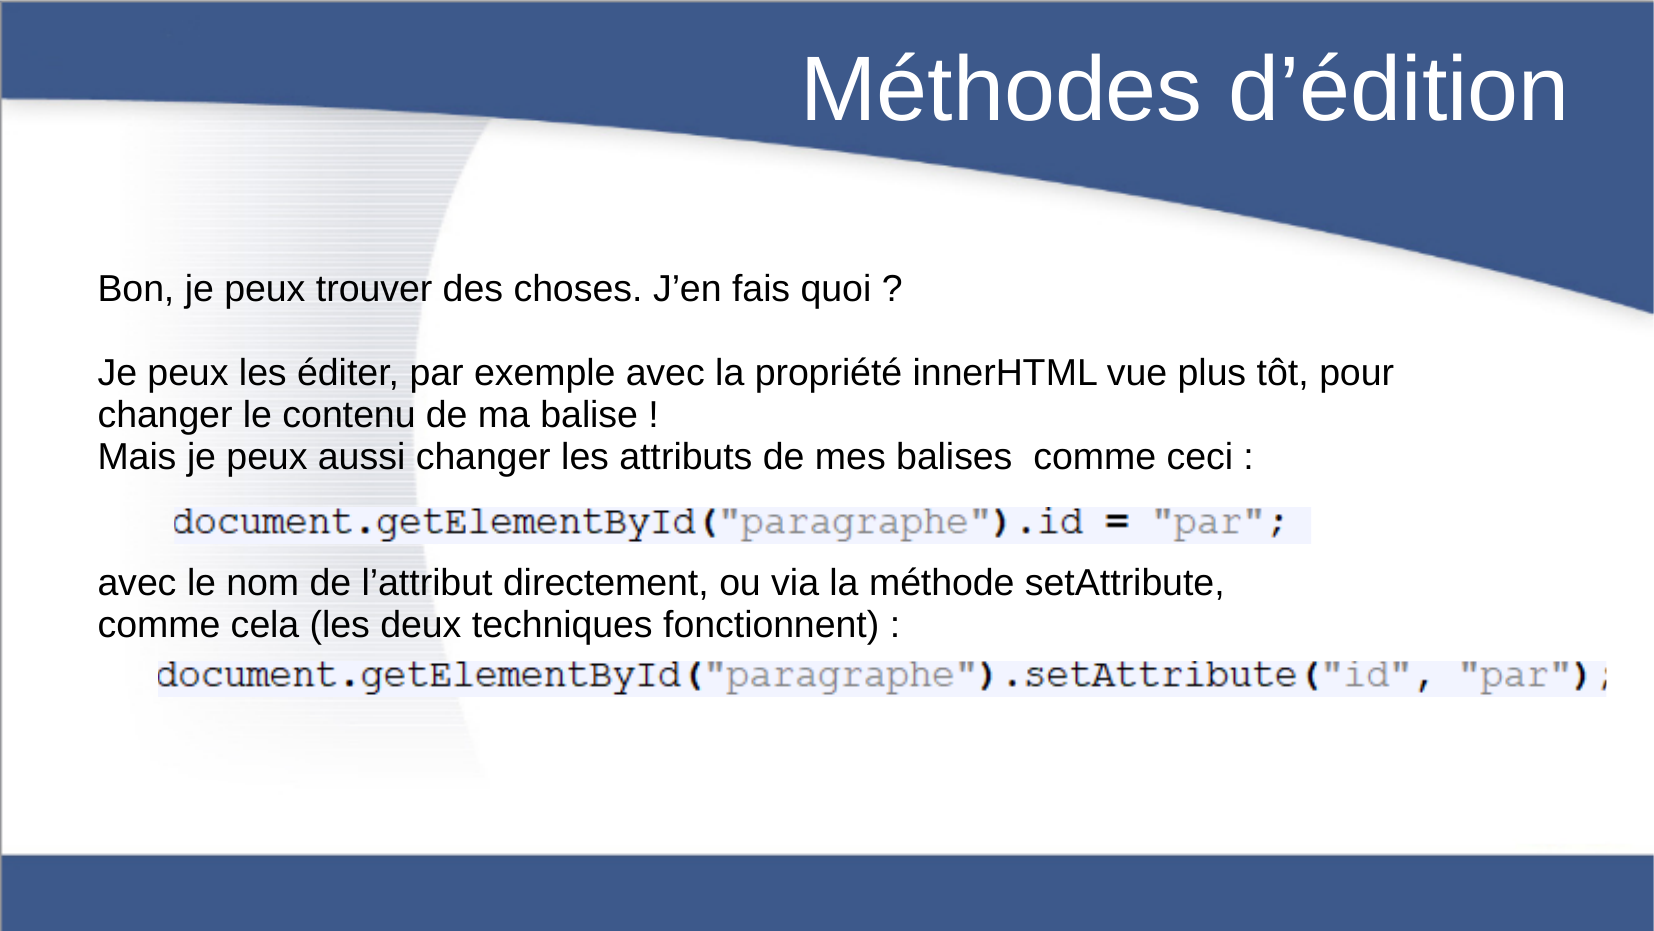

# Méthodes d’édition
Bon, je peux trouver des choses. J’en fais quoi ?
Je peux les éditer, par exemple avec la propriété innerHTML vue plus tôt, pour changer le contenu de ma balise !
Mais je peux aussi changer les attributs de mes balises comme ceci :
avec le nom de l’attribut directement, ou via la méthode setAttribute,
comme cela (les deux techniques fonctionnent) :